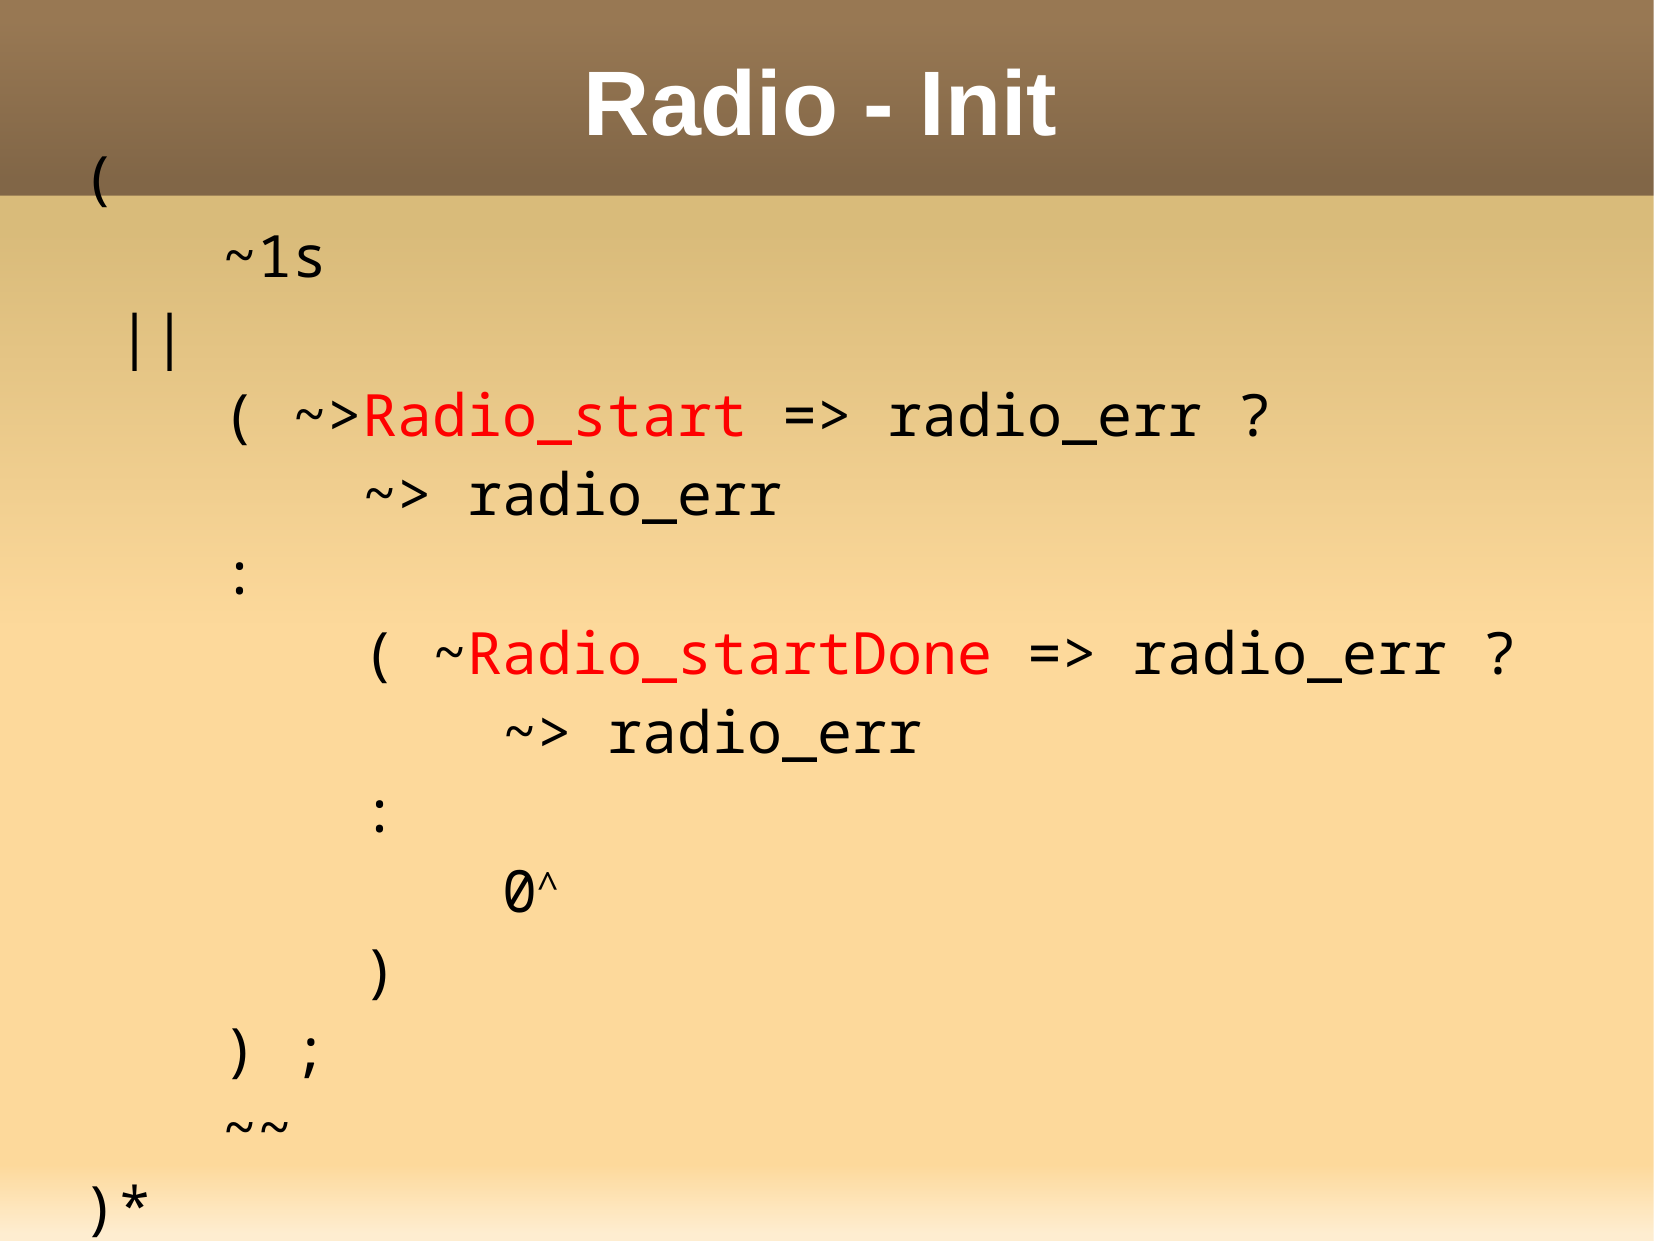

# Radio - Init
(
 ~1s
 ||
 ( ~>Radio_start => radio_err ?
 ~> radio_err
 :
 ( ~Radio_startDone => radio_err ?
 ~> radio_err
 :
 0∧
 )
 ) ;
 ~~
)*